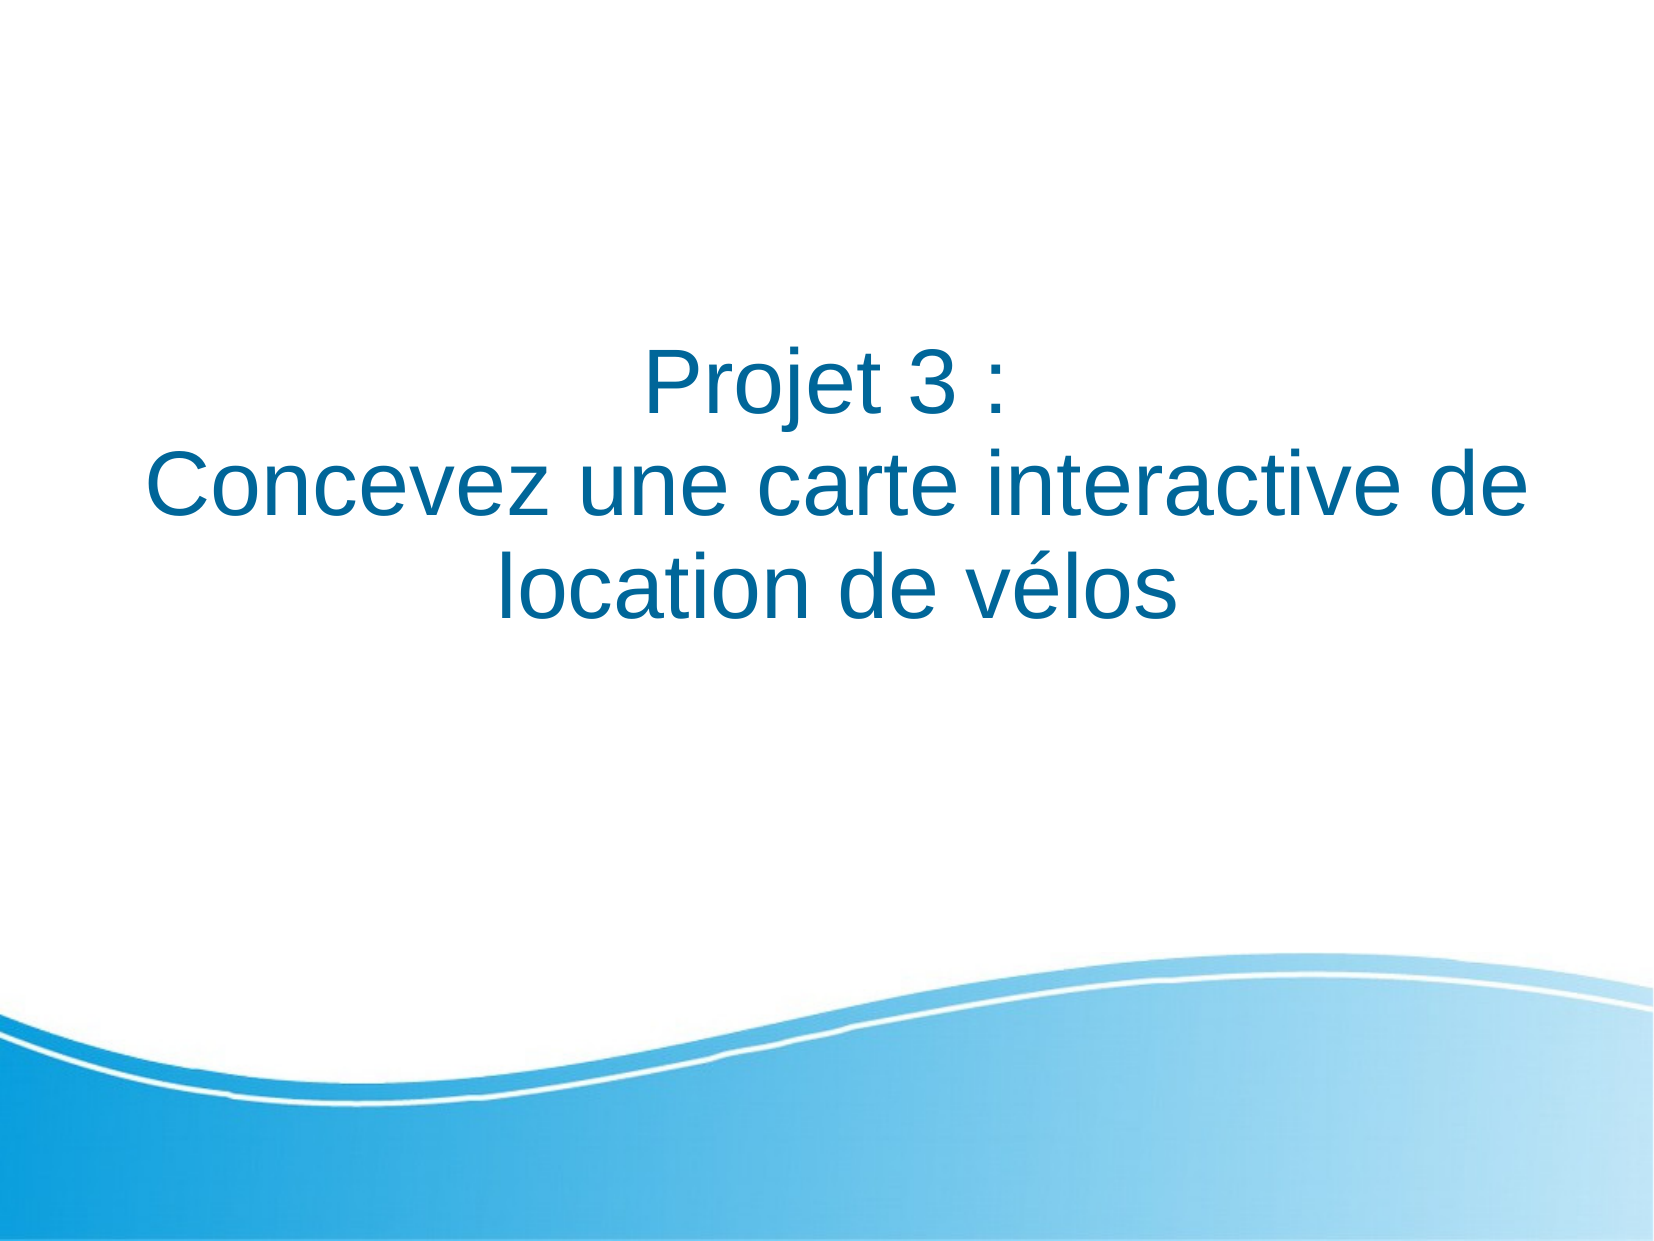

# Projet 3 : Concevez une carte interactive de location de vélos